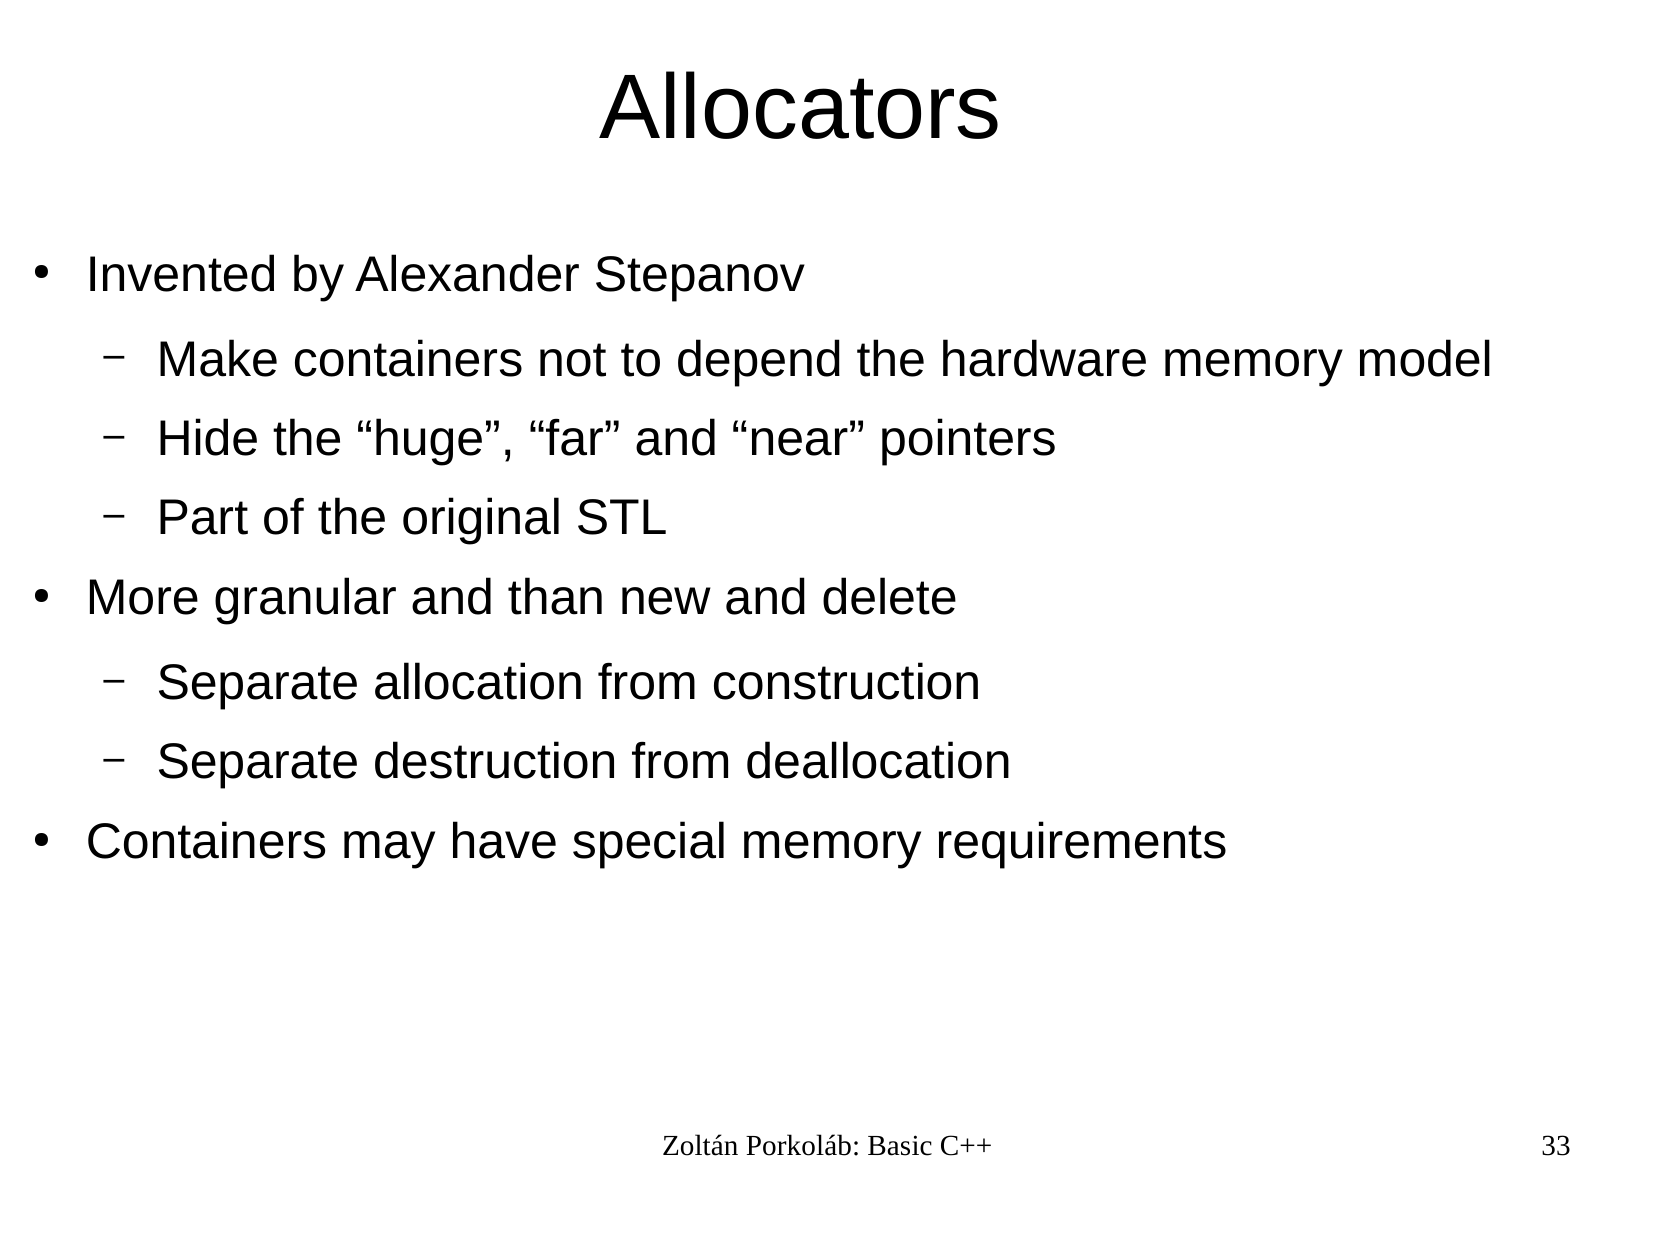

# Allocators
Invented by Alexander Stepanov
Make containers not to depend the hardware memory model
Hide the “huge”, “far” and “near” pointers
Part of the original STL
More granular and than new and delete
Separate allocation from construction
Separate destruction from deallocation
Containers may have special memory requirements
Zoltán Porkoláb: Basic C++
33